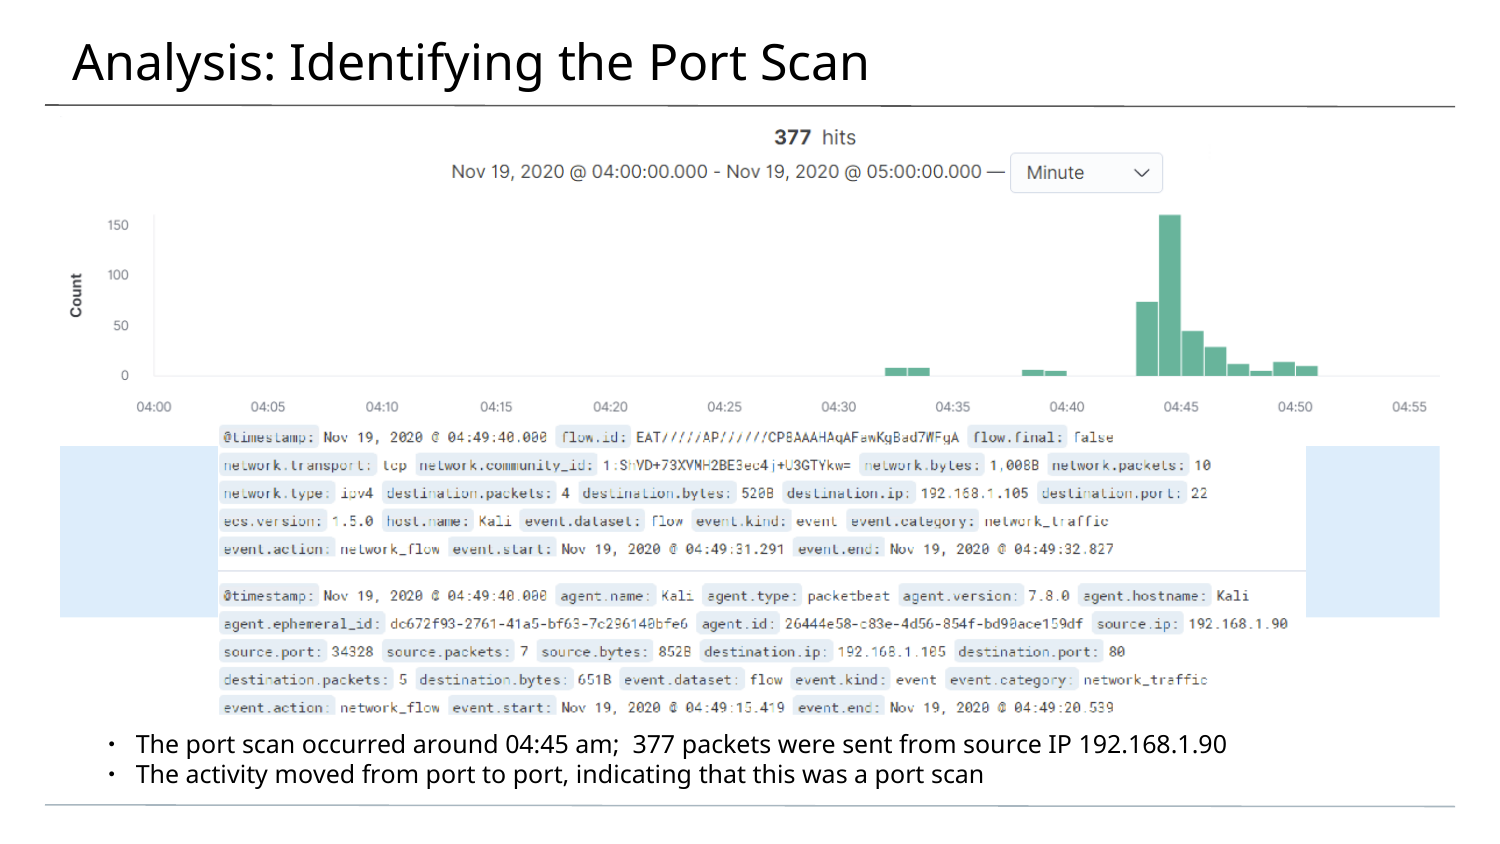

# Analysis: Identifying the Port Scan
The port scan occurred around 04:45 am; 377 packets were sent from source IP 192.168.1.90
The activity moved from port to port, indicating that this was a port scan